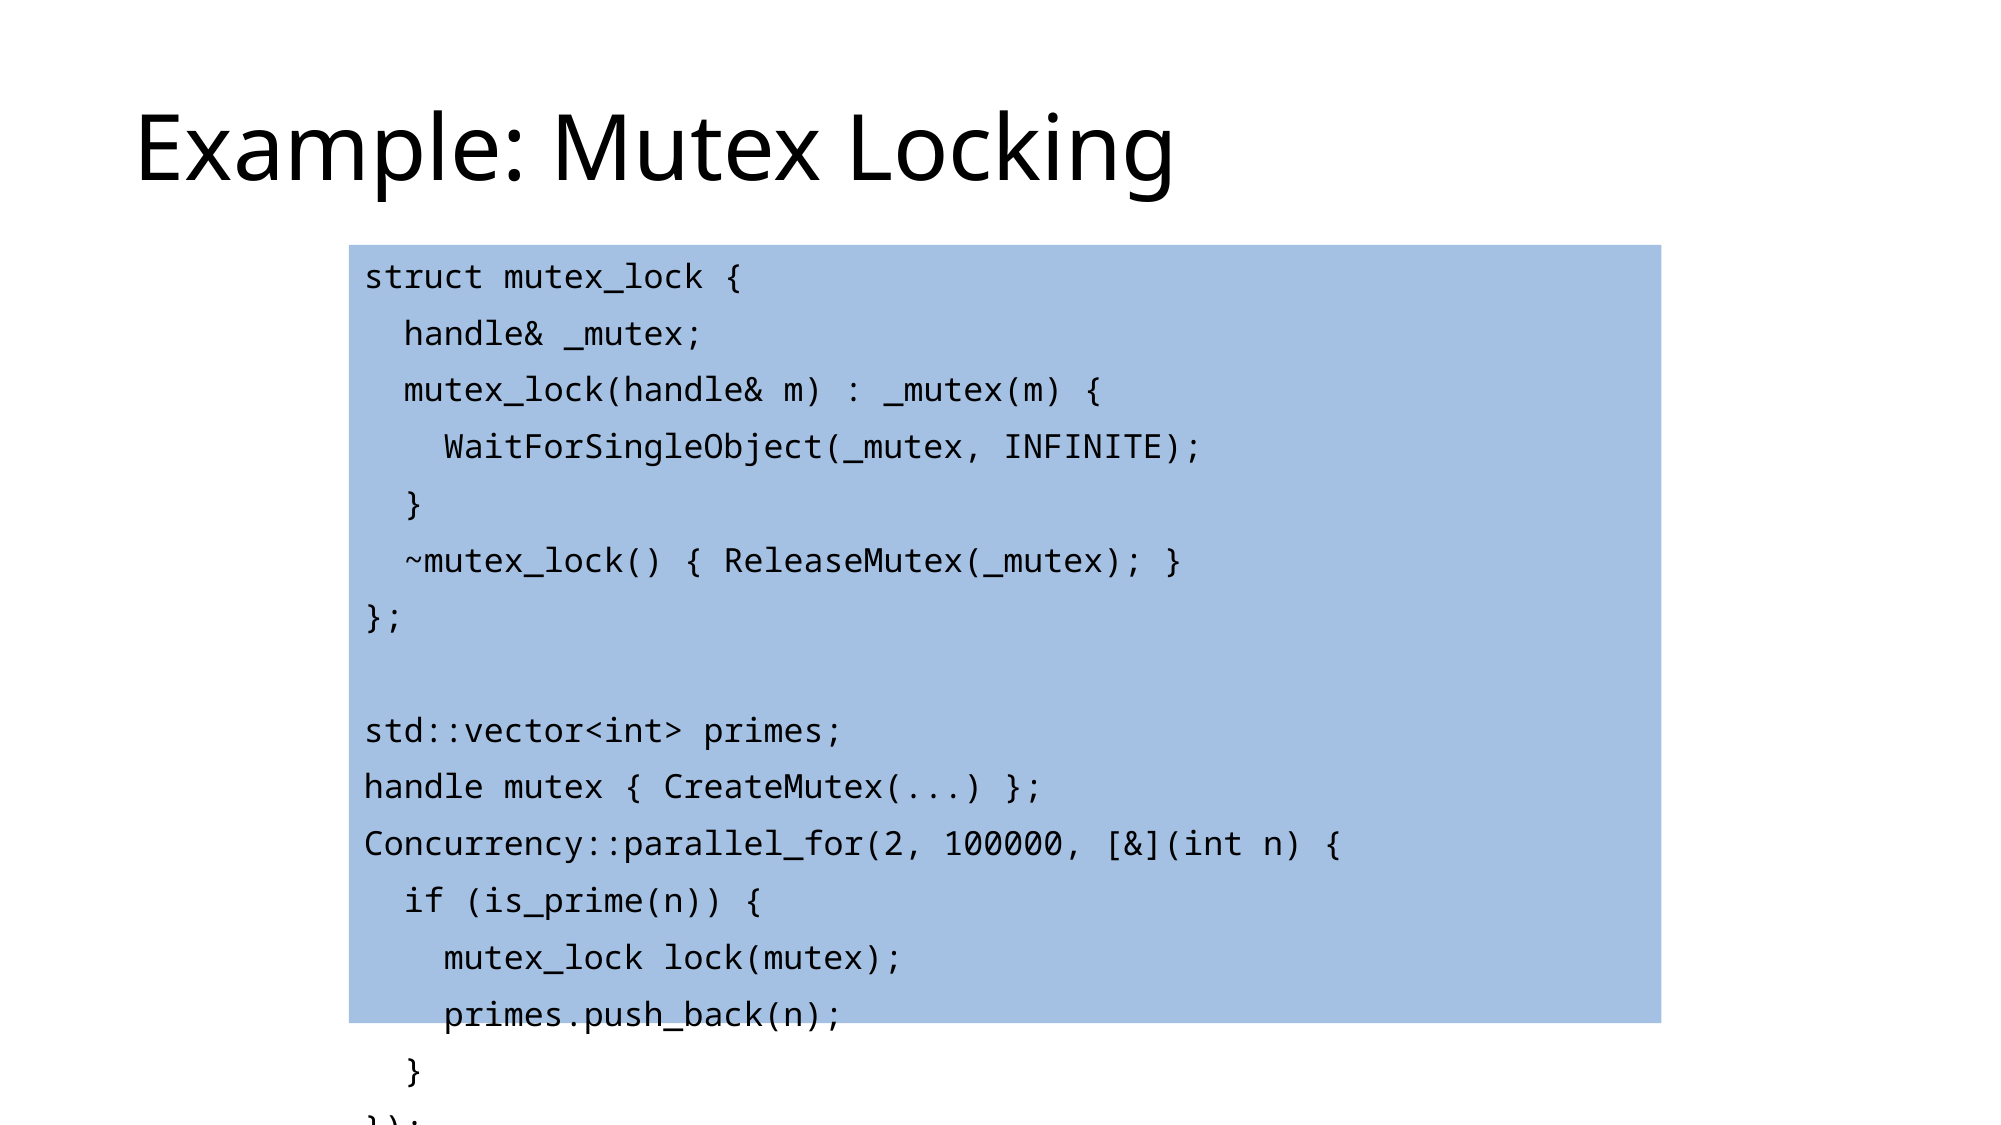

# Example: Mutex Locking
struct mutex_lock {
 handle& _mutex;
 mutex_lock(handle& m) : _mutex(m) {
 WaitForSingleObject(_mutex, INFINITE);
 }
 ~mutex_lock() { ReleaseMutex(_mutex); }
};
std::vector<int> primes;
handle mutex { CreateMutex(...) };
Concurrency::parallel_for(2, 100000, [&](int n) {
 if (is_prime(n)) {
 mutex_lock lock(mutex);
 primes.push_back(n);
 }
});